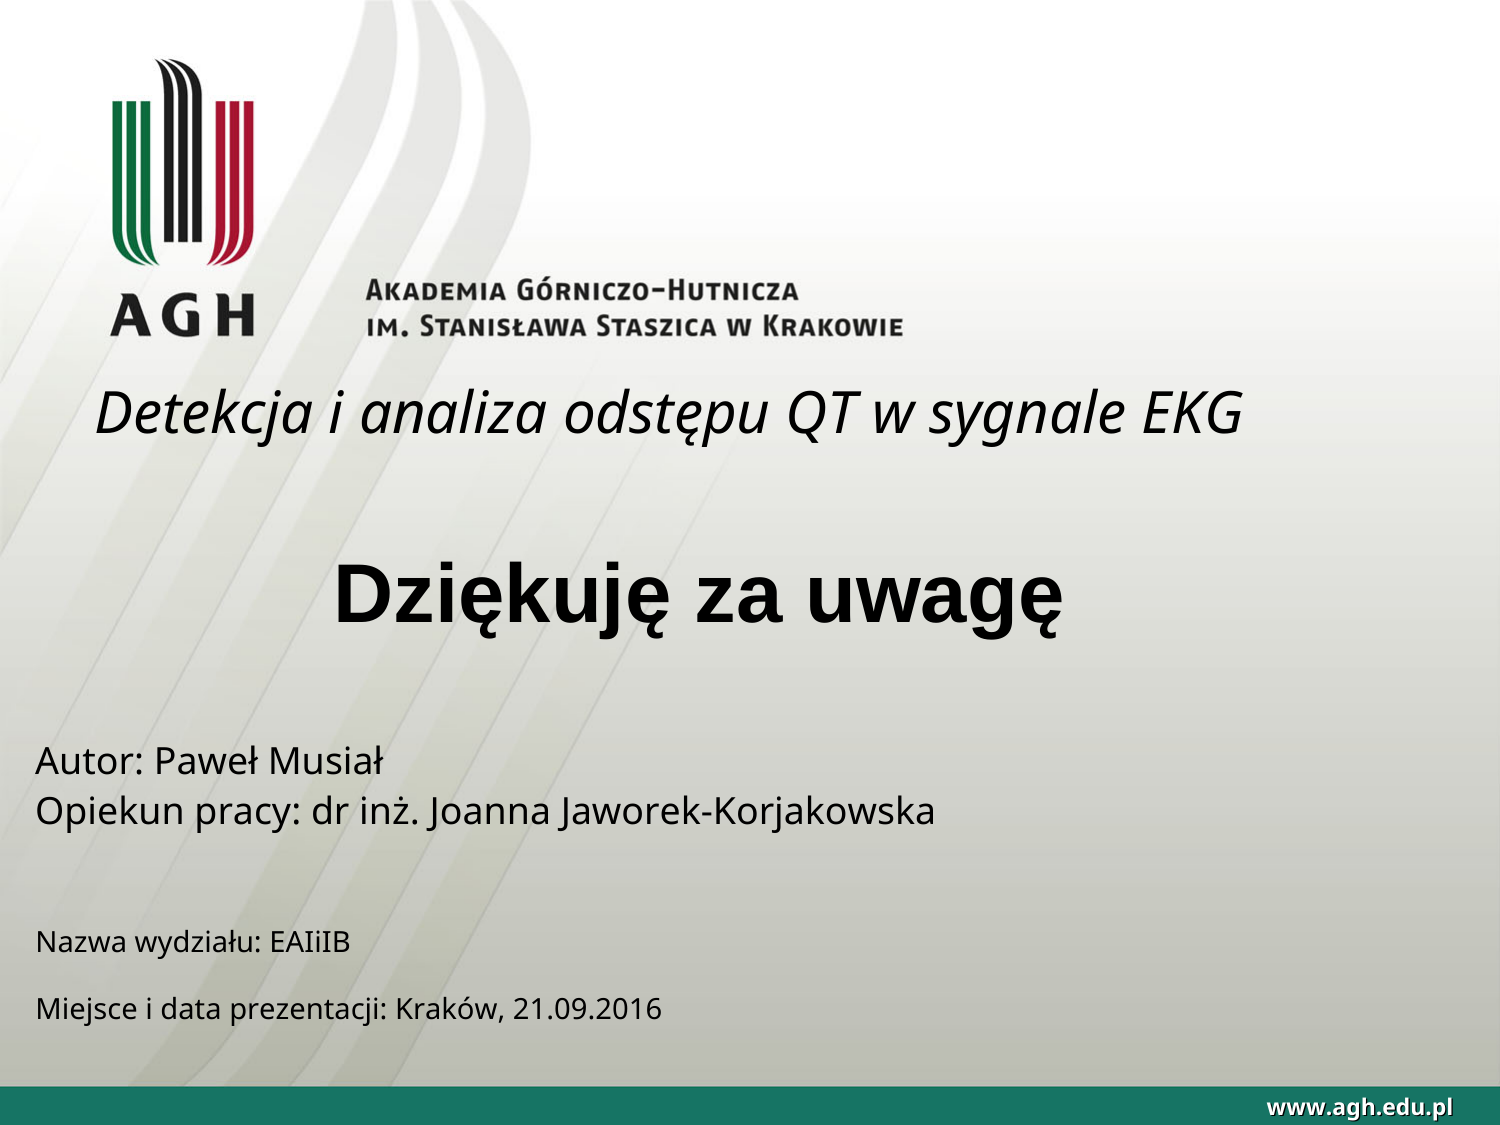

# Detekcja i analiza odstępu QT w sygnale EKG
Dziękuję za uwagę
Autor: Paweł Musiał
Opiekun pracy: dr inż. Joanna Jaworek-Korjakowska
Nazwa wydziału: EAIiIB
Miejsce i data prezentacji: Kraków, 21.09.2016
www.agh.edu.pl